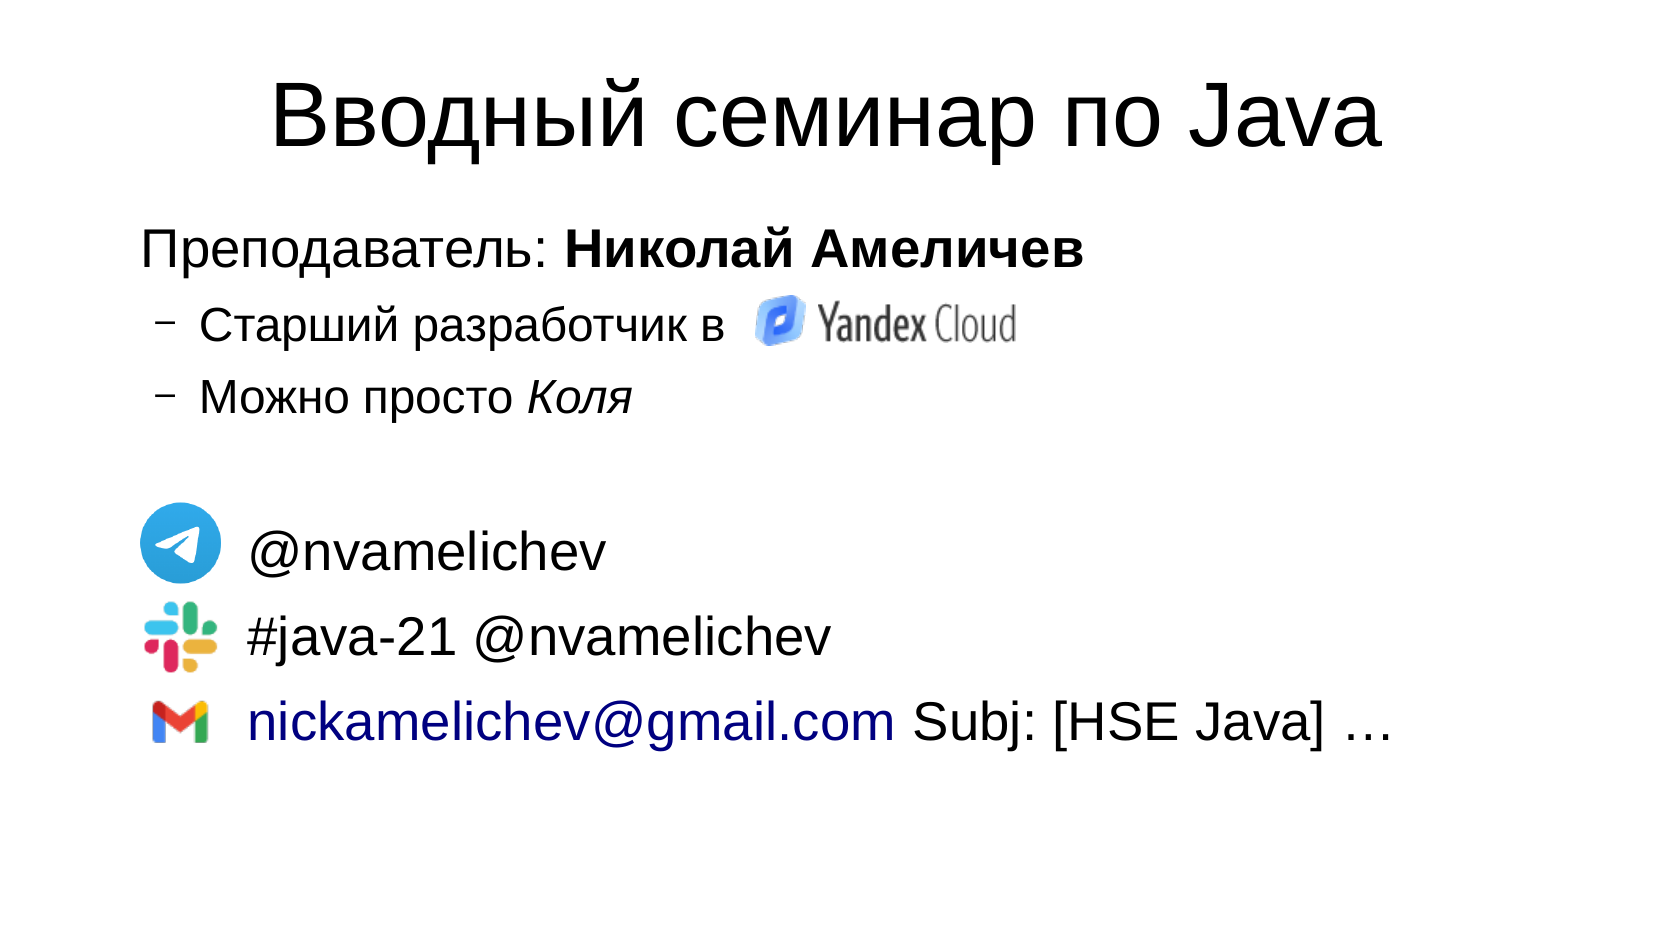

# Вводный семинар по Java
Преподаватель: Николай Амеличев
Старший разработчик в
Можно просто Коля
 @nvamelichev
 #java-21 @nvamelichev
 nickamelichev@gmail.com Subj: [HSE Java] …